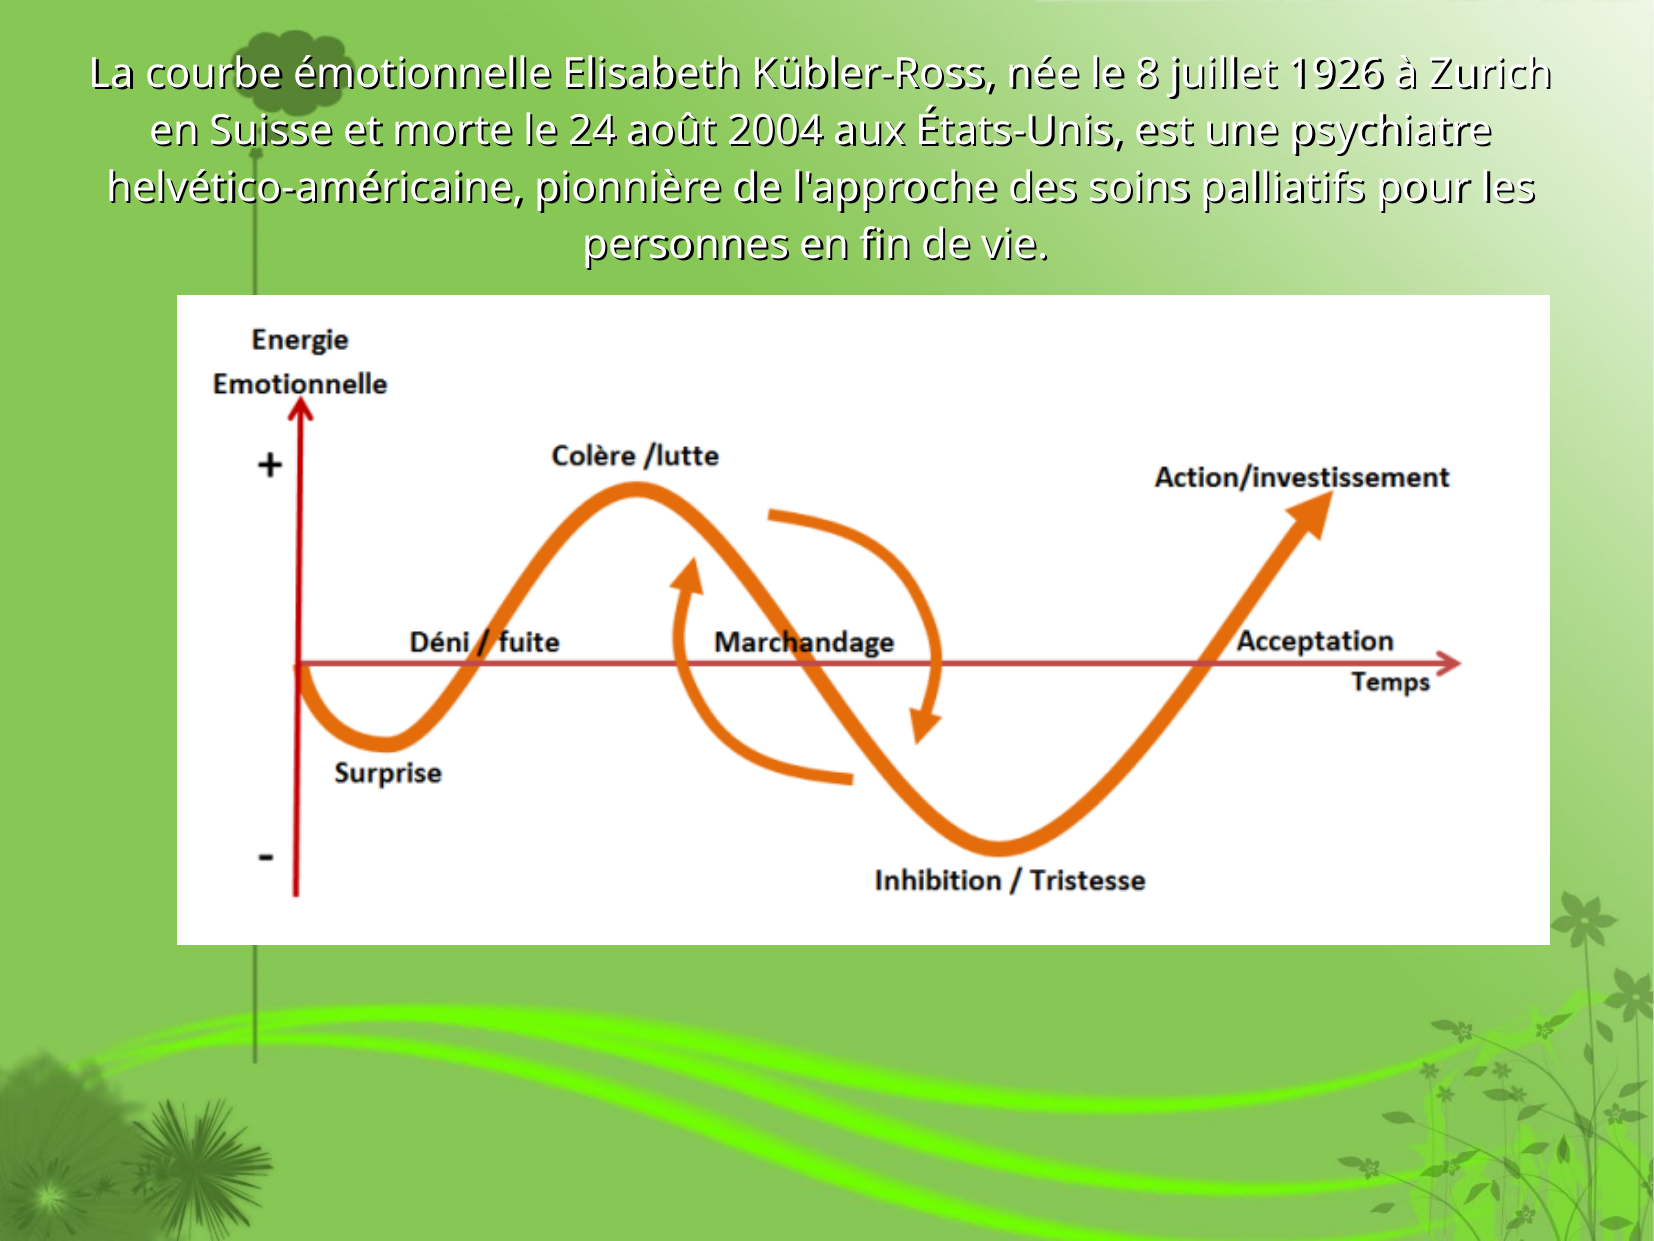

# La courbe émotionnelle Elisabeth Kübler-Ross, née le 8 juillet 1926 à Zurich en Suisse et morte le 24 août 2004 aux États-Unis, est une psychiatre helvético-américaine, pionnière de l'approche des soins palliatifs pour les personnes en fin de vie.